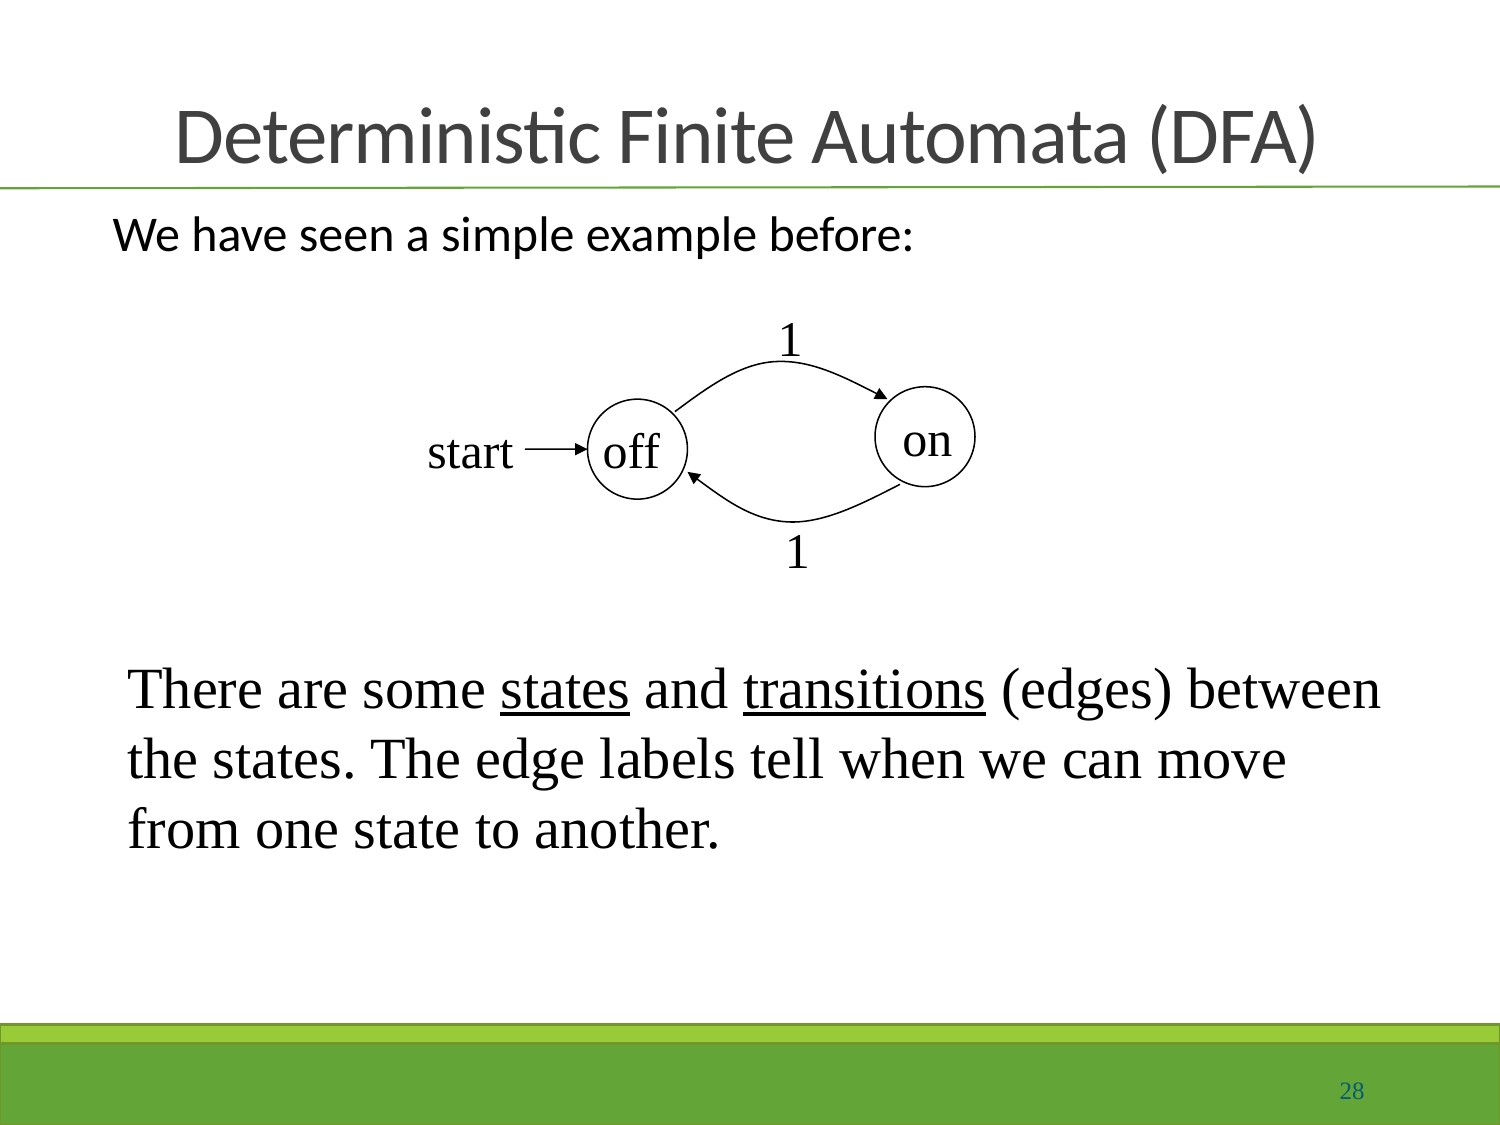

# Deterministic Finite Automata (DFA)
 We have seen a simple example before:
1
on
start
off
1
There are some states and transitions (edges) between the states. The edge labels tell when we can move from one state to another.